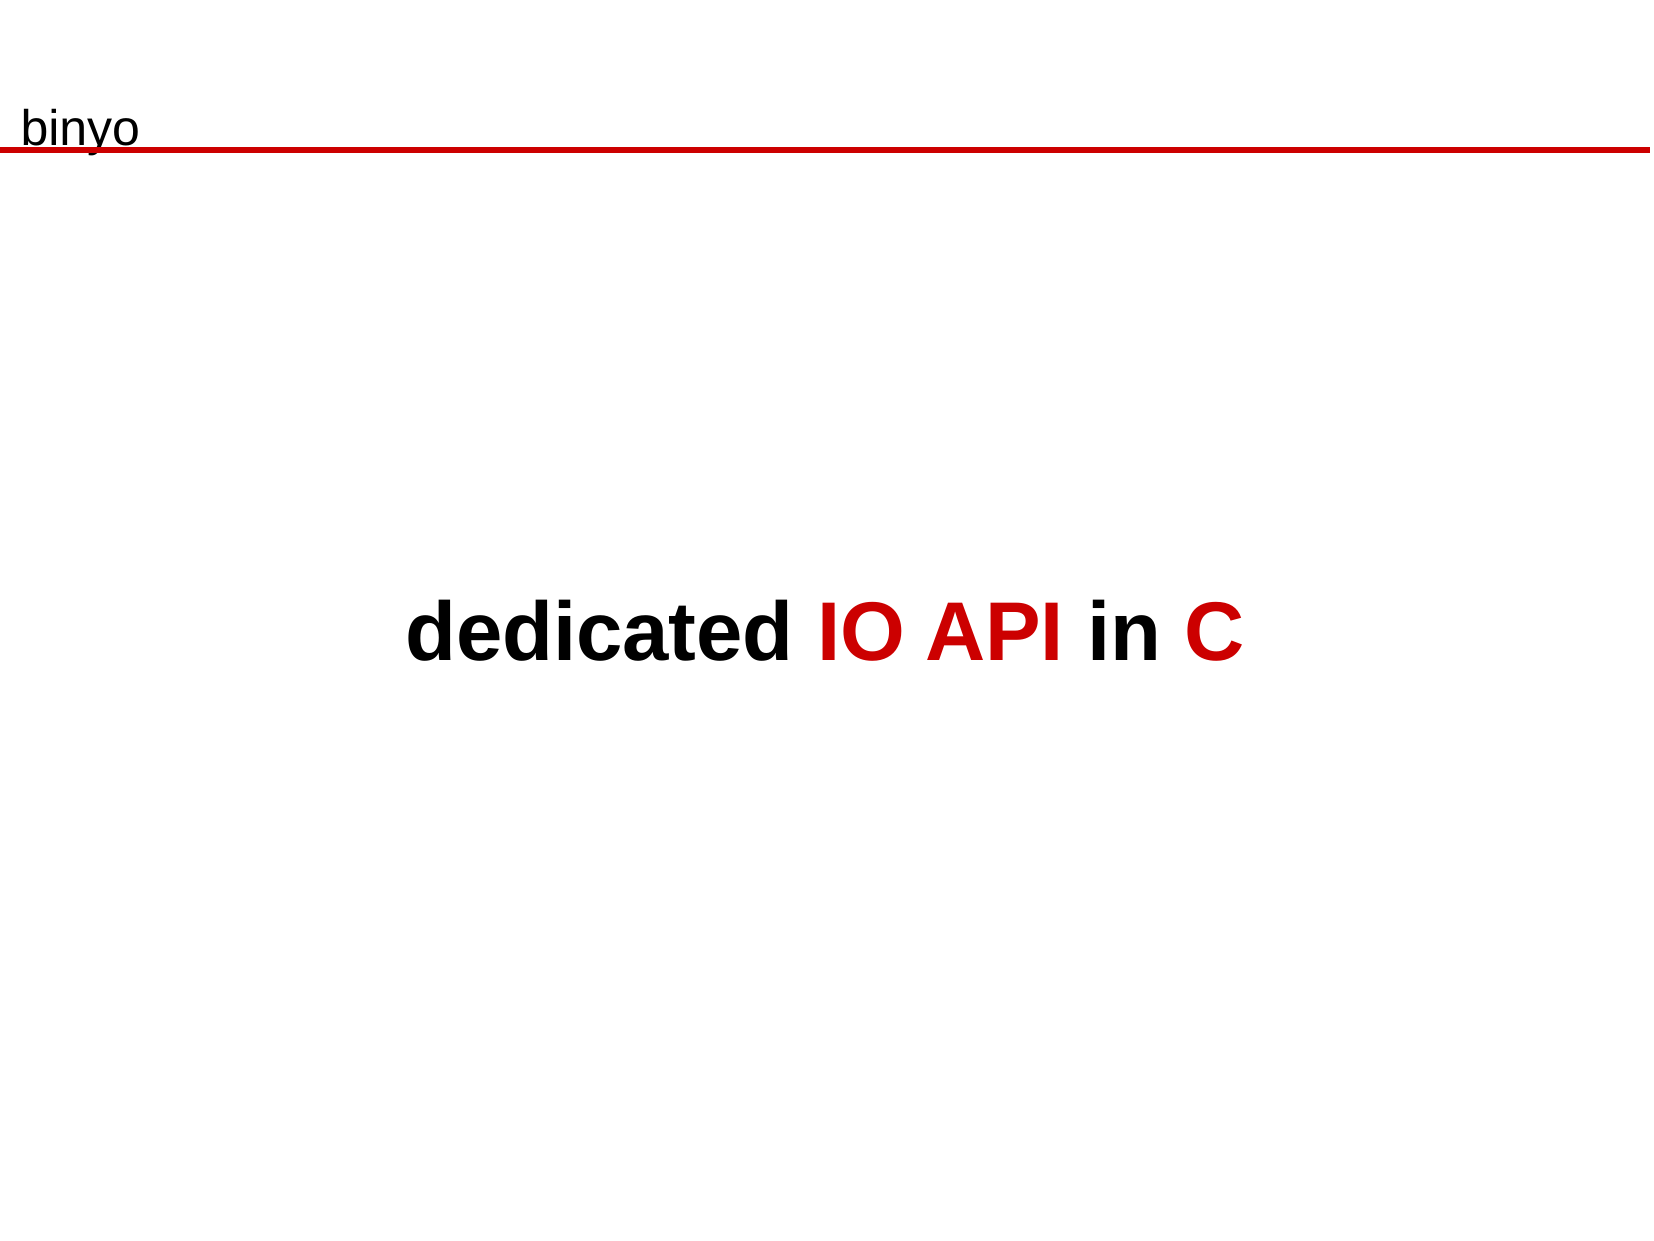

#
binyo
dedicated IO API in C